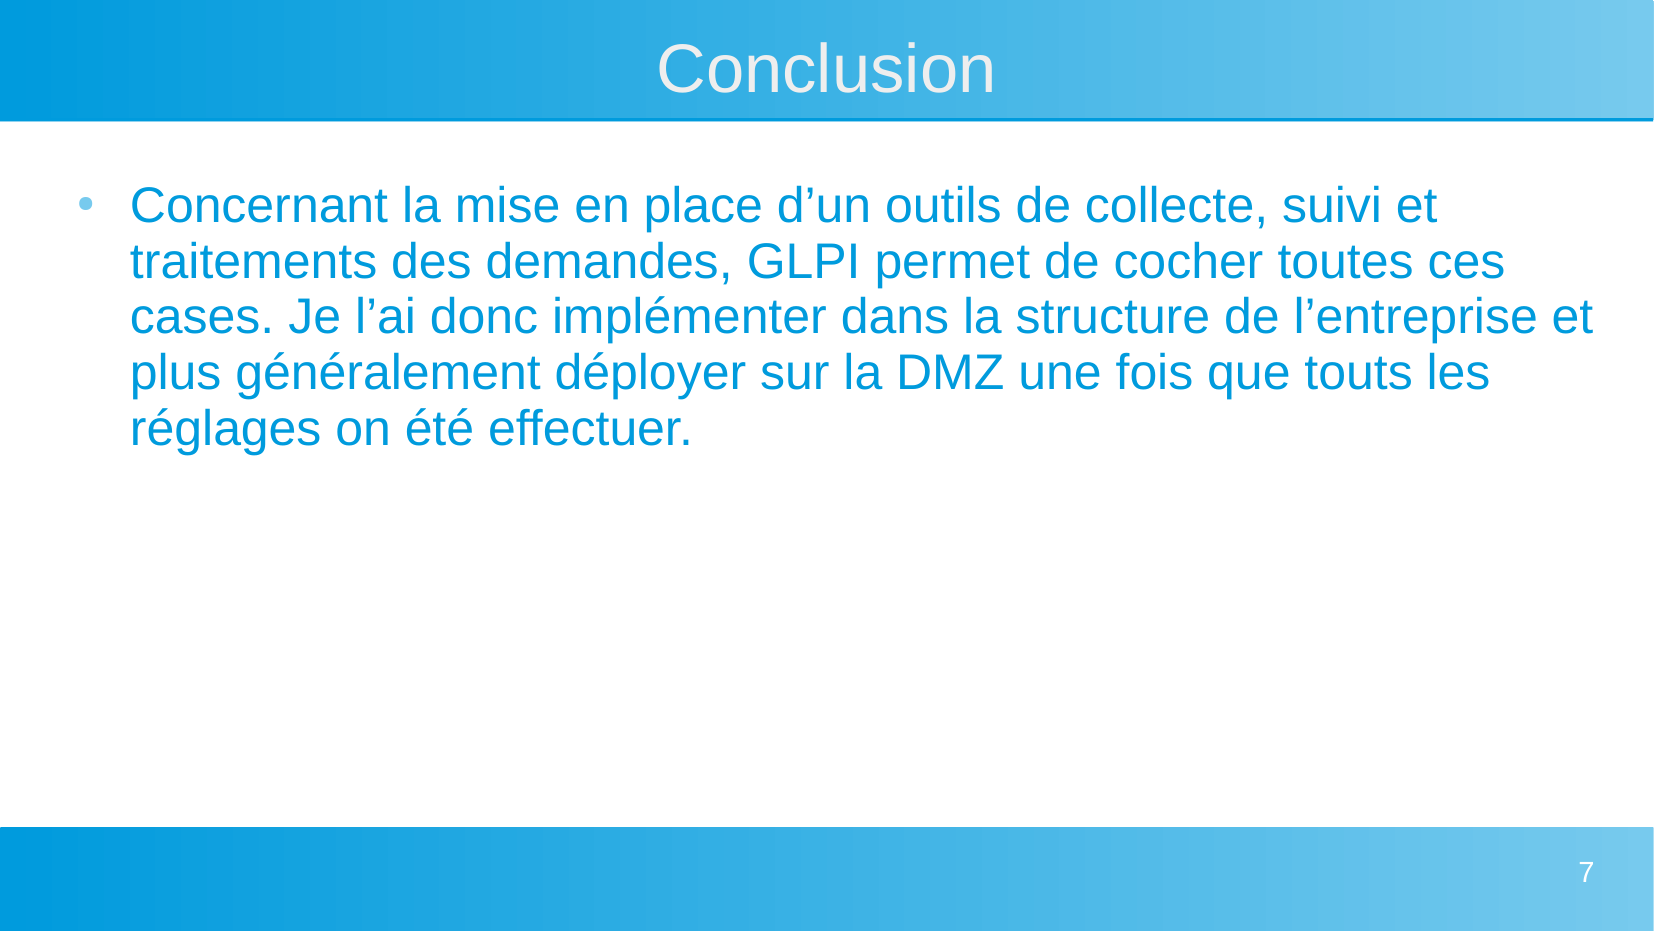

# Conclusion
Concernant la mise en place d’un outils de collecte, suivi et traitements des demandes, GLPI permet de cocher toutes ces cases. Je l’ai donc implémenter dans la structure de l’entreprise et plus généralement déployer sur la DMZ une fois que touts les réglages on été effectuer.
7